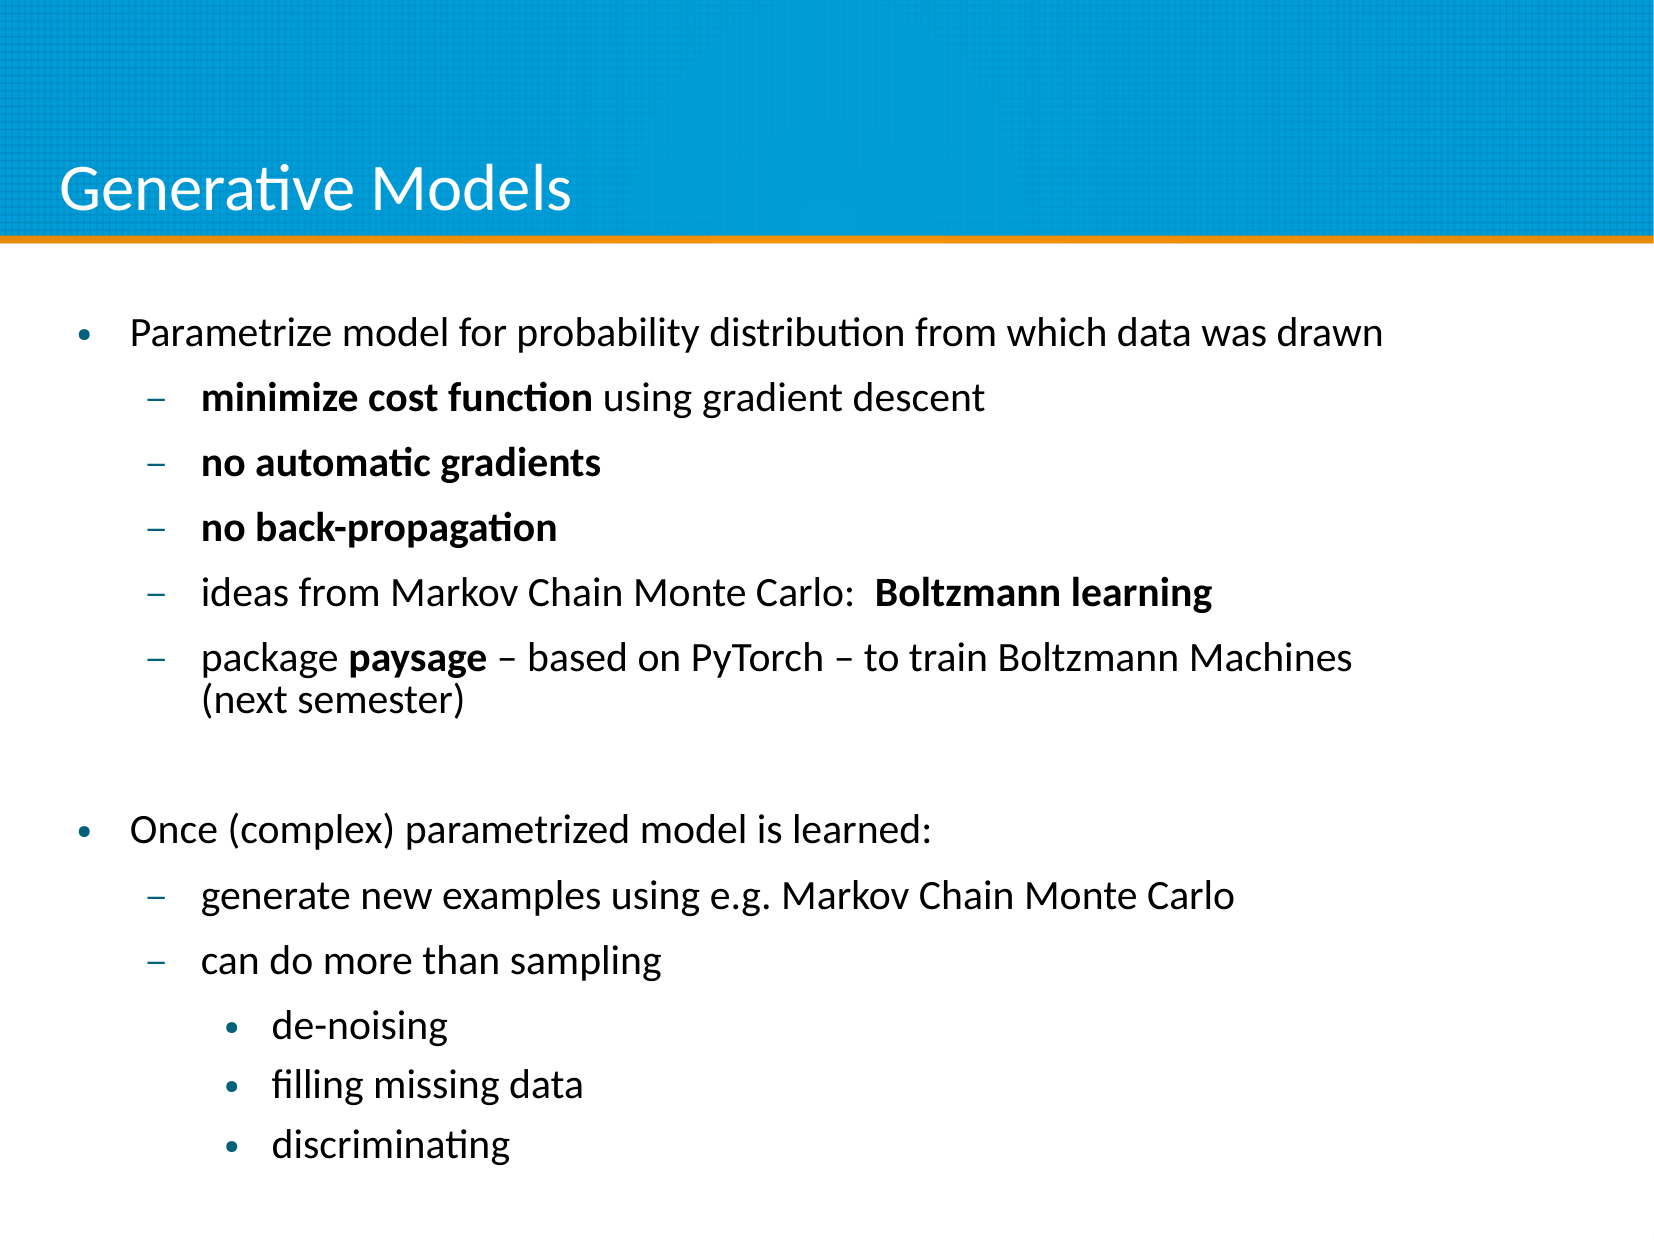

# Generative Models
Parametrize model for probability distribution from which data was drawn
minimize cost function using gradient descent
no automatic gradients
no back-propagation
ideas from Markov Chain Monte Carlo: Boltzmann learning
package paysage – based on PyTorch – to train Boltzmann Machines
(next semester)
Once (complex) parametrized model is learned:
generate new examples using e.g. Markov Chain Monte Carlo
can do more than sampling
de-noising
filling missing data
discriminating